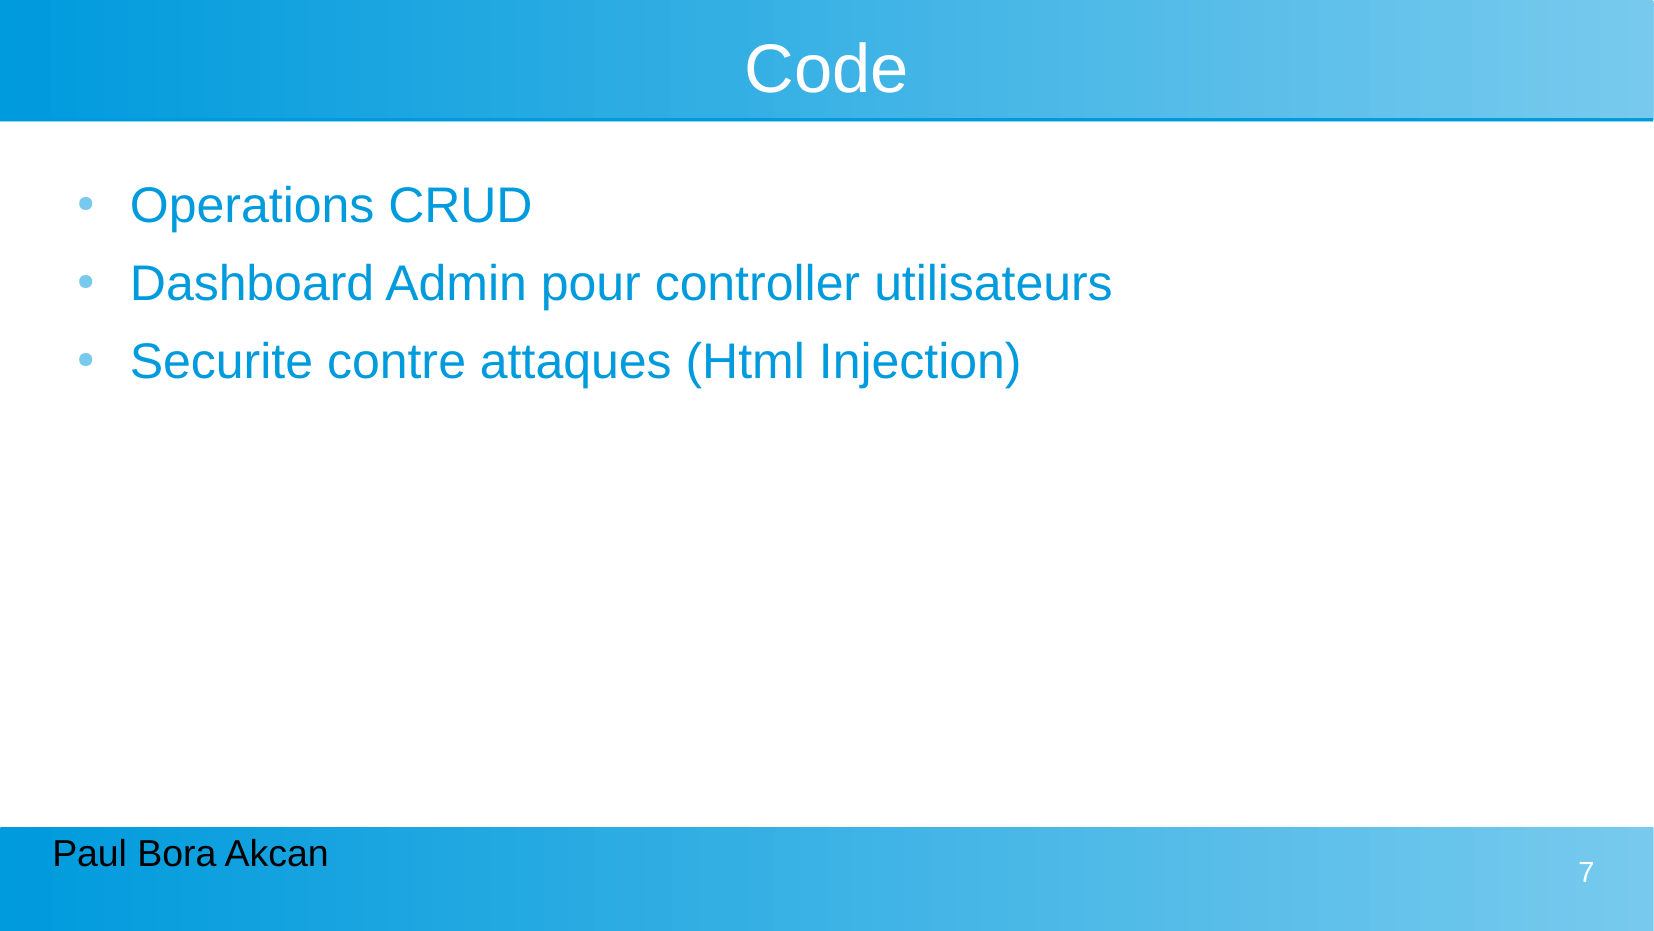

# Code
Operations CRUD
Dashboard Admin pour controller utilisateurs
Securite contre attaques (Html Injection)
Paul Bora Akcan
7